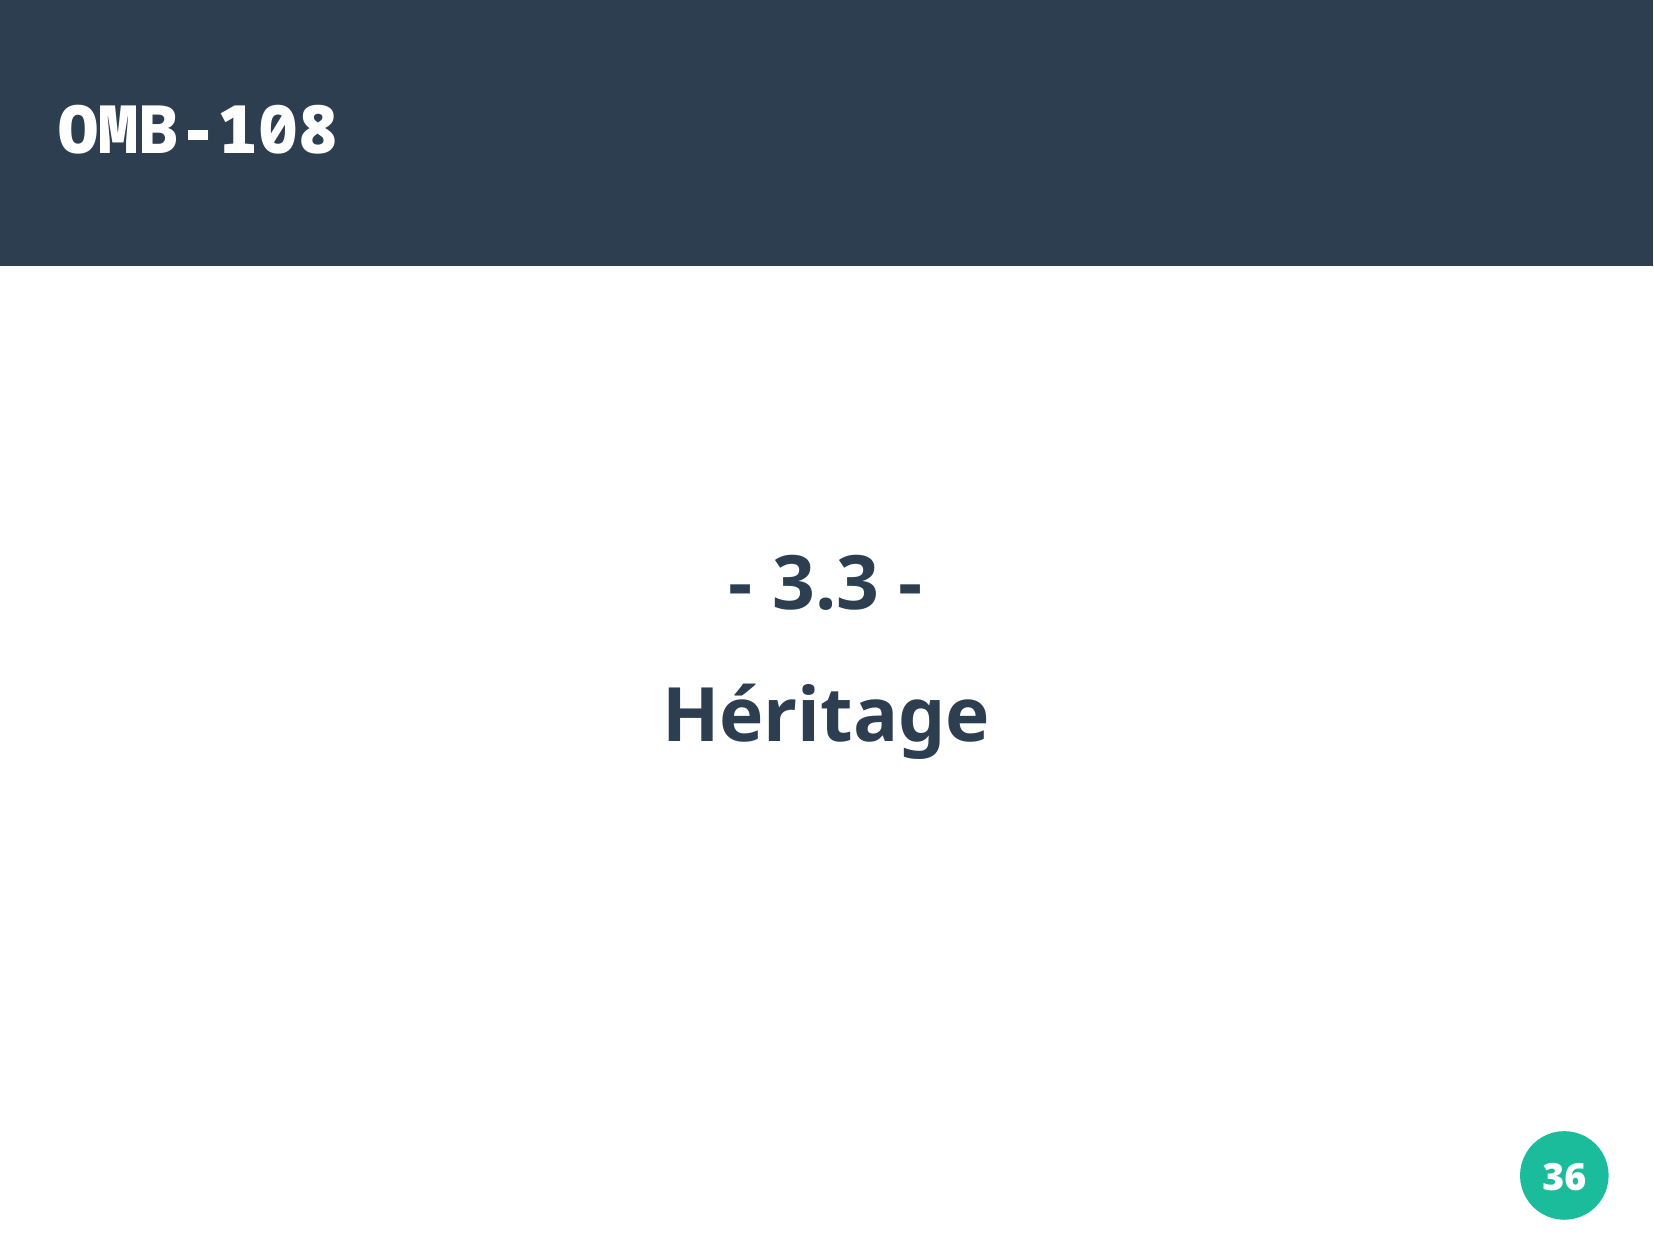

# OMB-108
- 3.3 -
Héritage
36